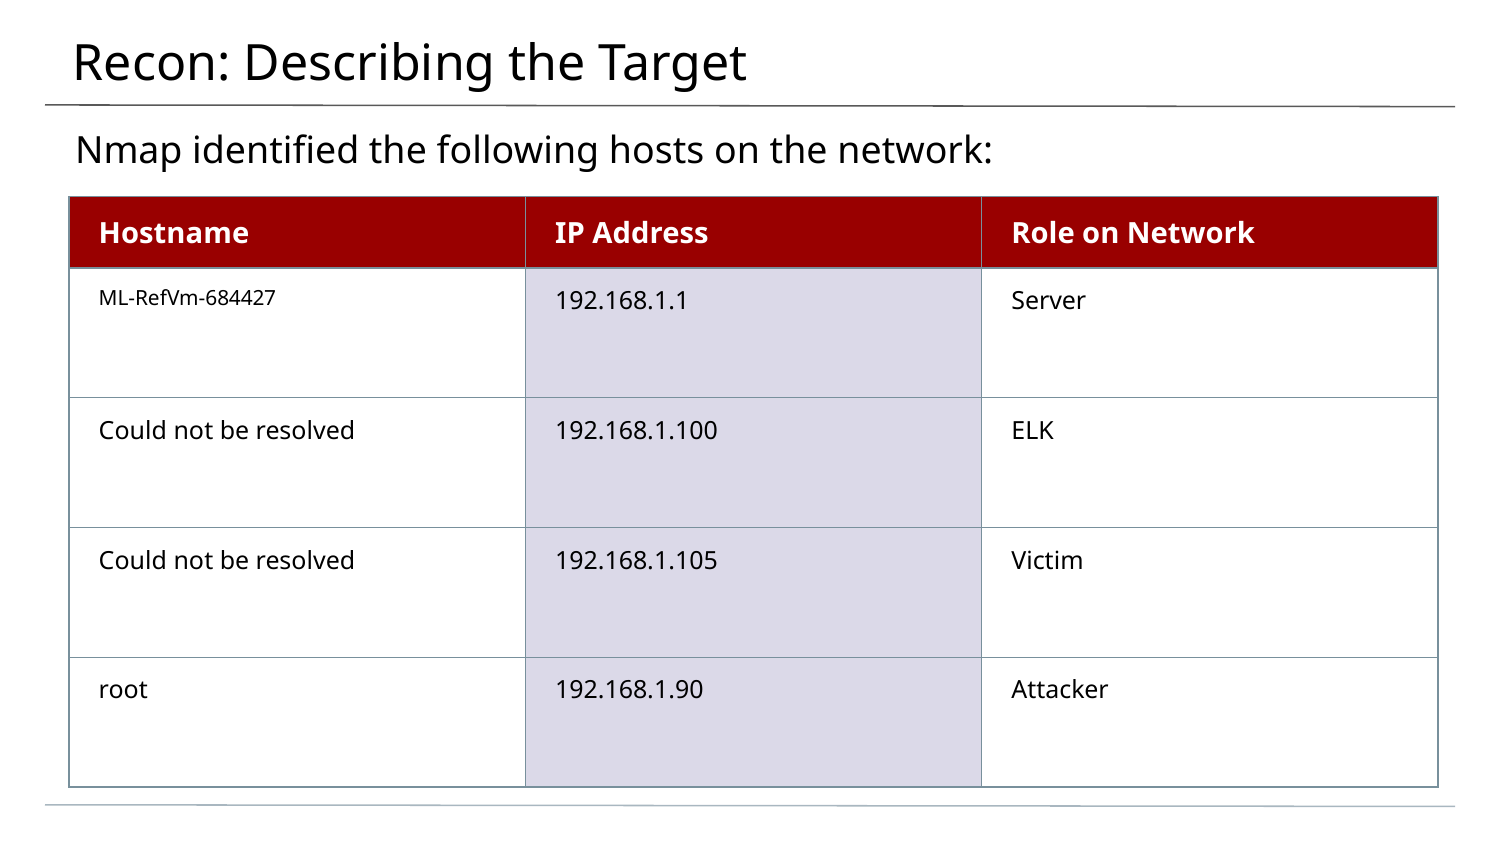

# Recon: Describing the Target
Nmap identified the following hosts on the network:
| Hostname | IP Address | Role on Network |
| --- | --- | --- |
| ML-RefVm-684427 | 192.168.1.1 | Server |
| Could not be resolved | 192.168.1.100 | ELK |
| Could not be resolved | 192.168.1.105 | Victim |
| root | 192.168.1.90 | Attacker |